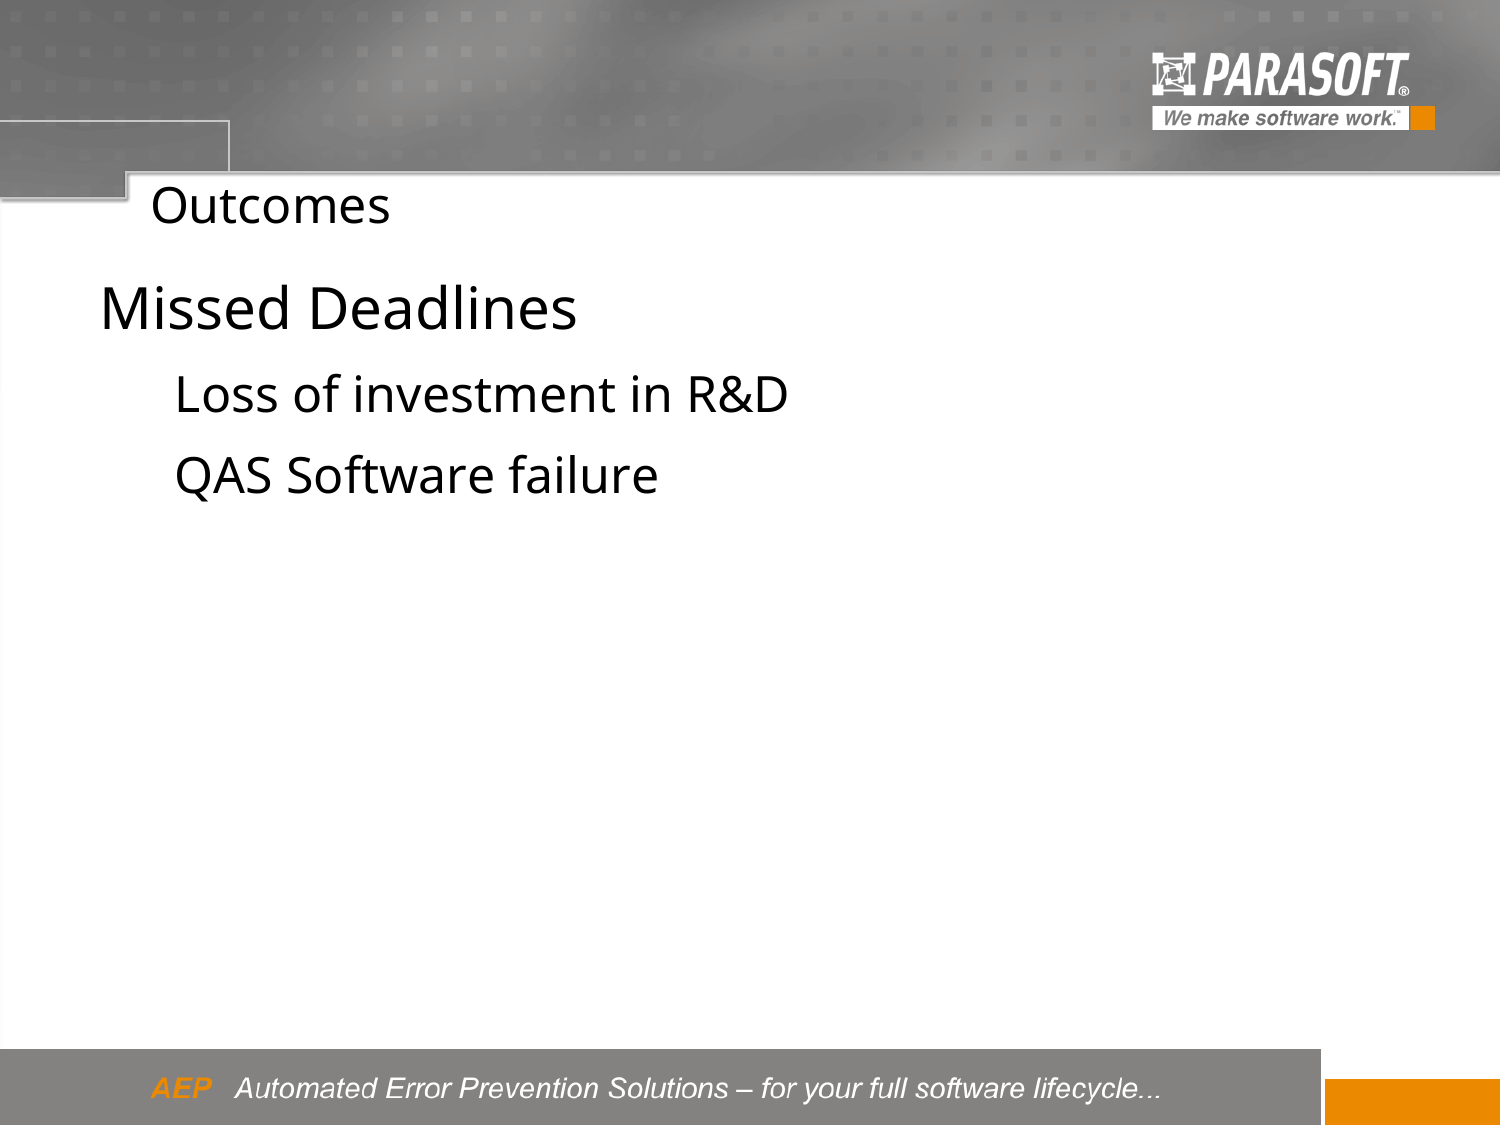

# Outcomes
Missed Deadlines
Loss of investment in R&D
QAS Software failure